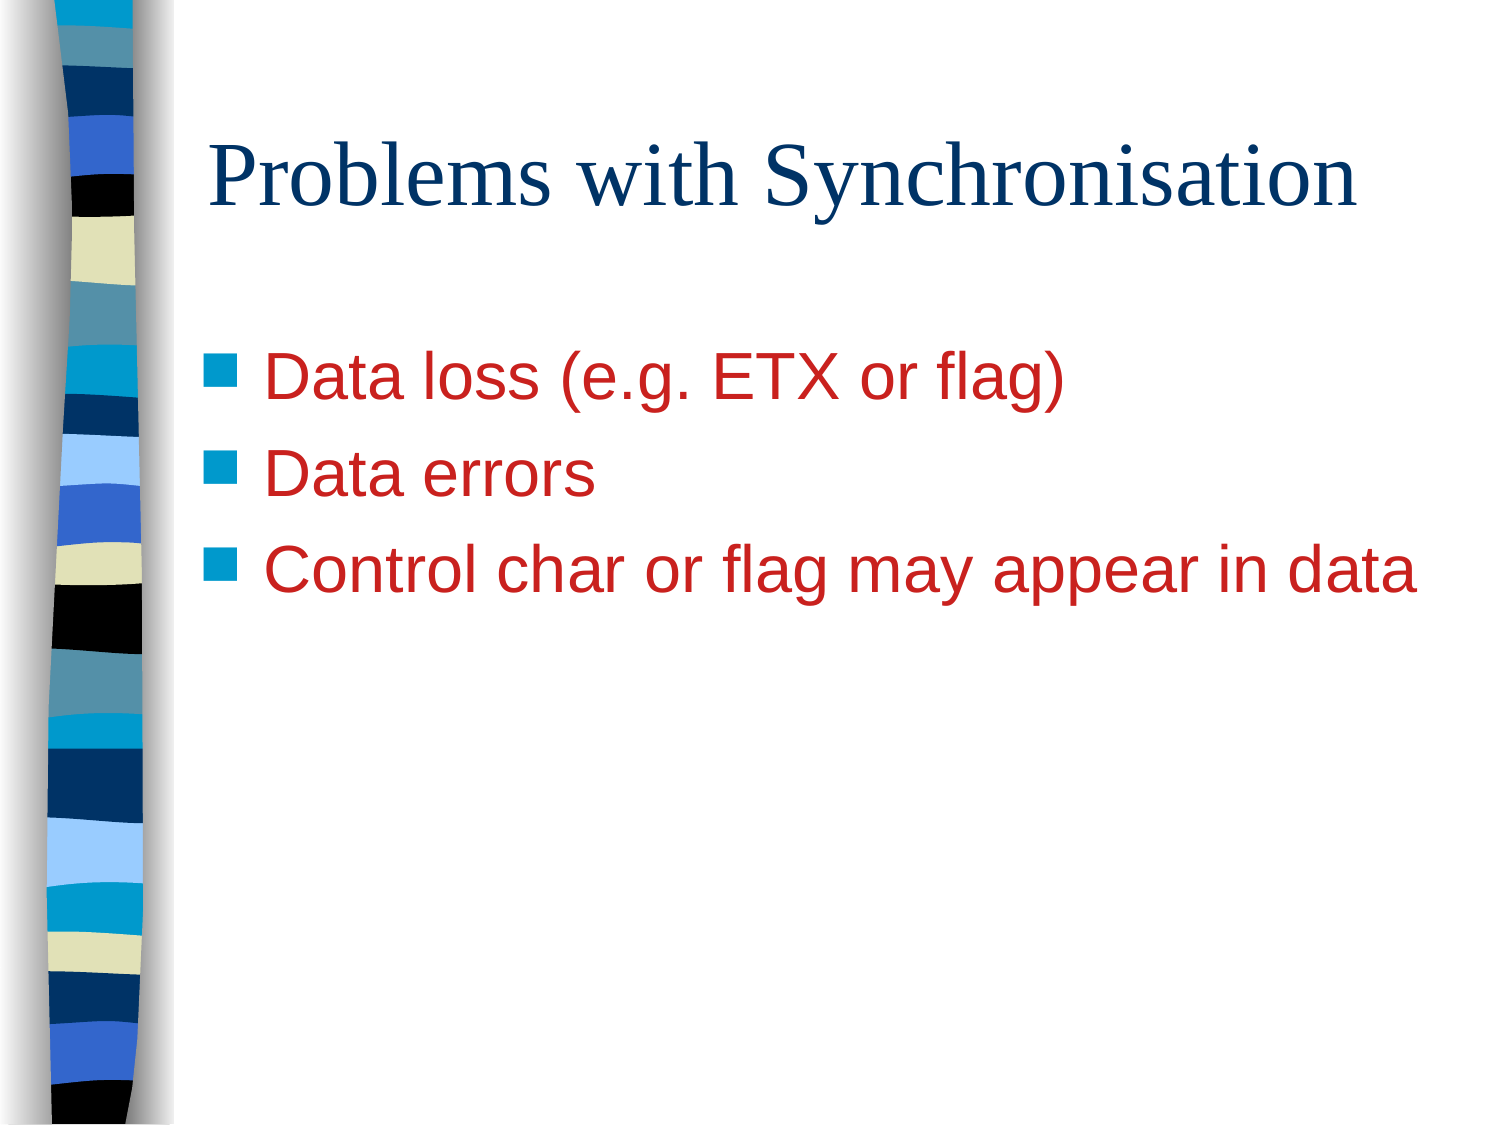

# Problems with Synchronisation
Data loss (e.g. ETX or flag)
Data errors
Control char or flag may appear in data